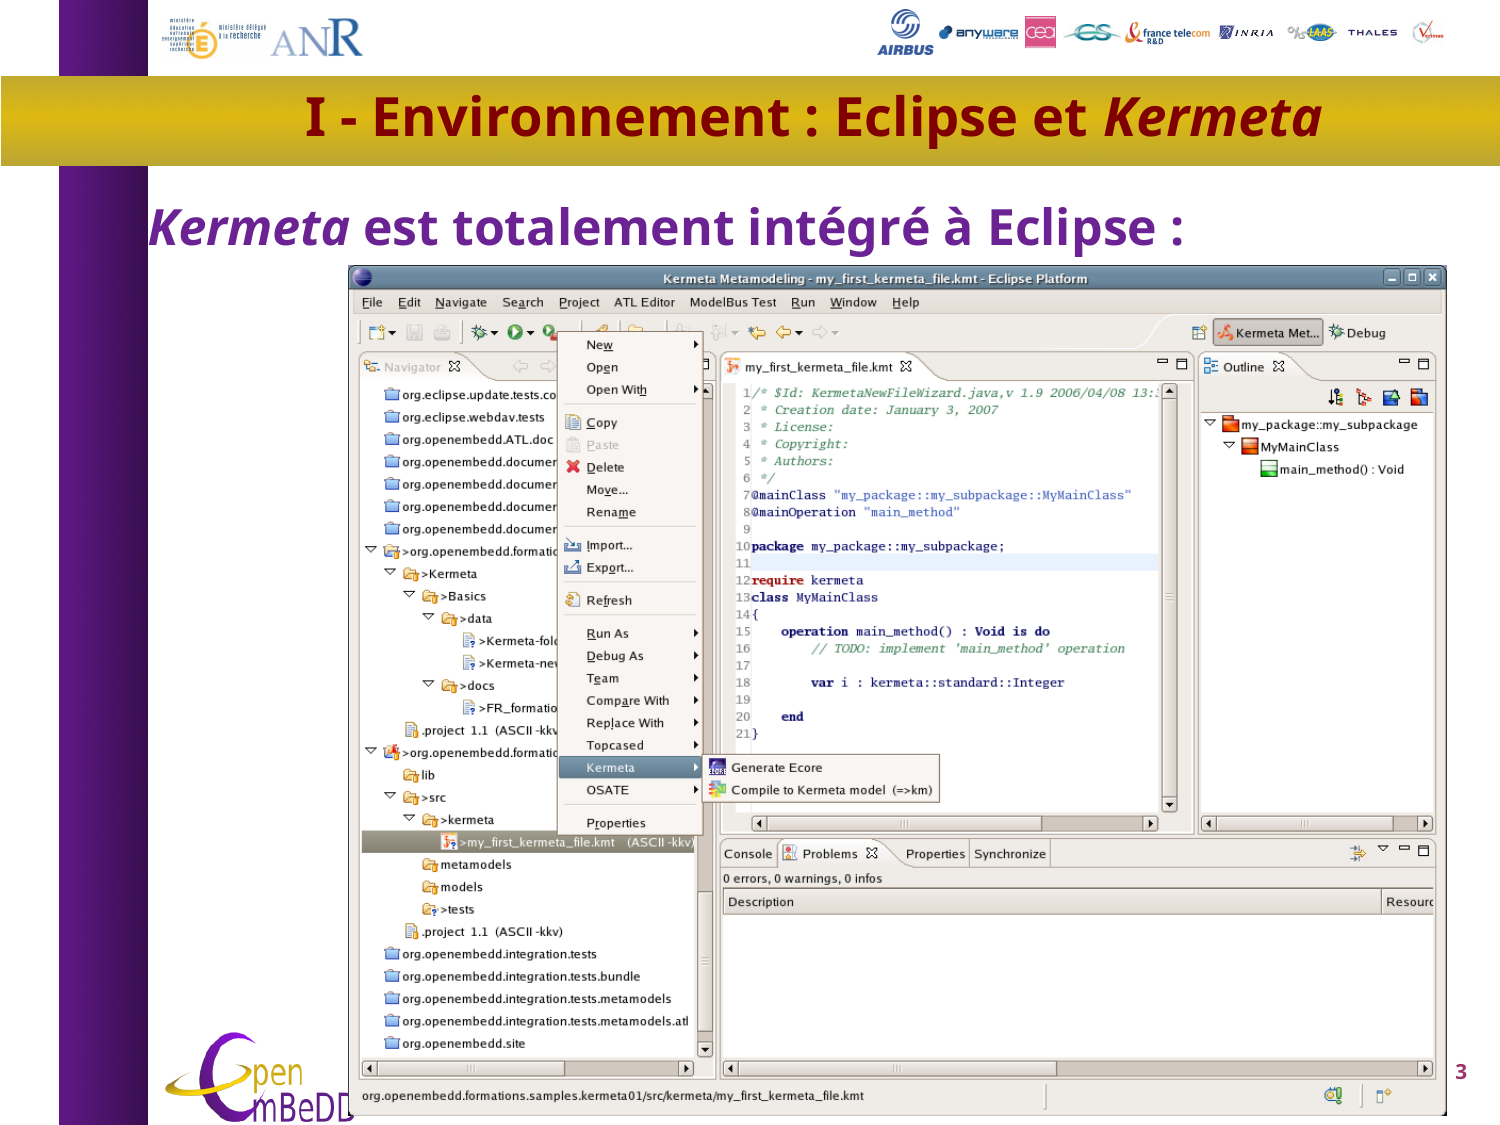

# I - Environnement : Eclipse et Kermeta
Kermeta est totalement intégré à Eclipse :
Pied de page
Pied de page fixe
3